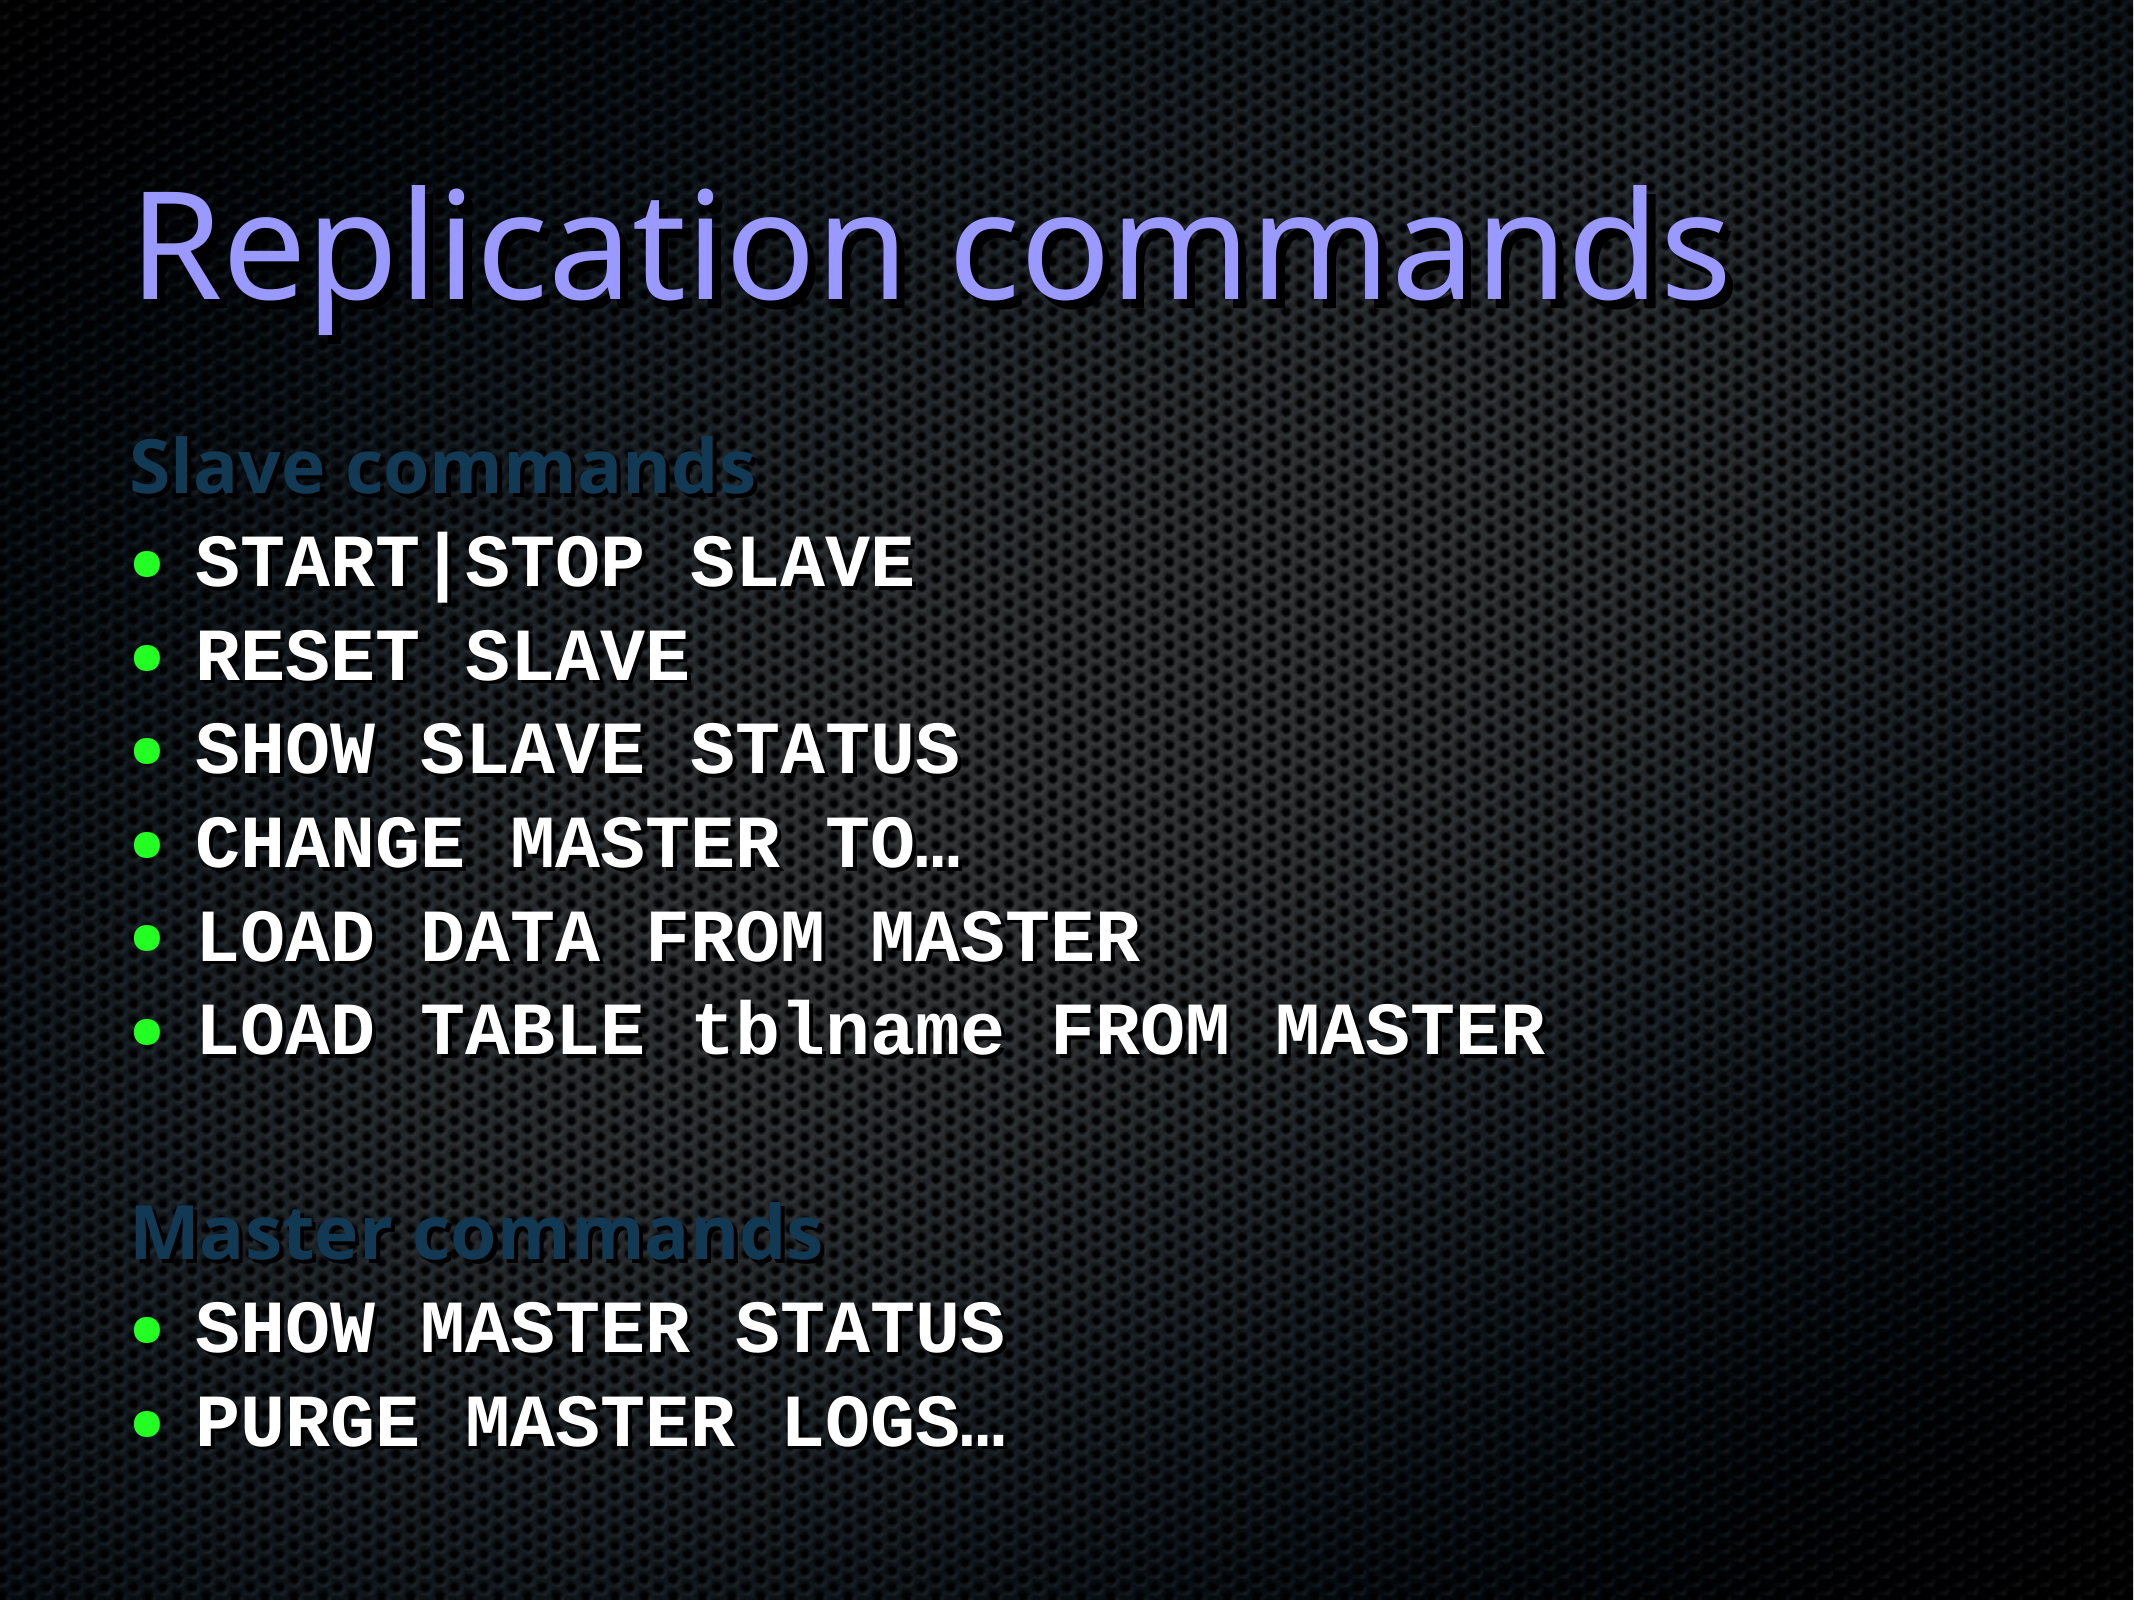

# Replication commands
Slave commands
START|STOP SLAVE
RESET SLAVE
SHOW SLAVE STATUS
CHANGE MASTER TO…
LOAD DATA FROM MASTER
LOAD TABLE tblname FROM MASTER
Master commands
SHOW MASTER STATUS
PURGE MASTER LOGS…